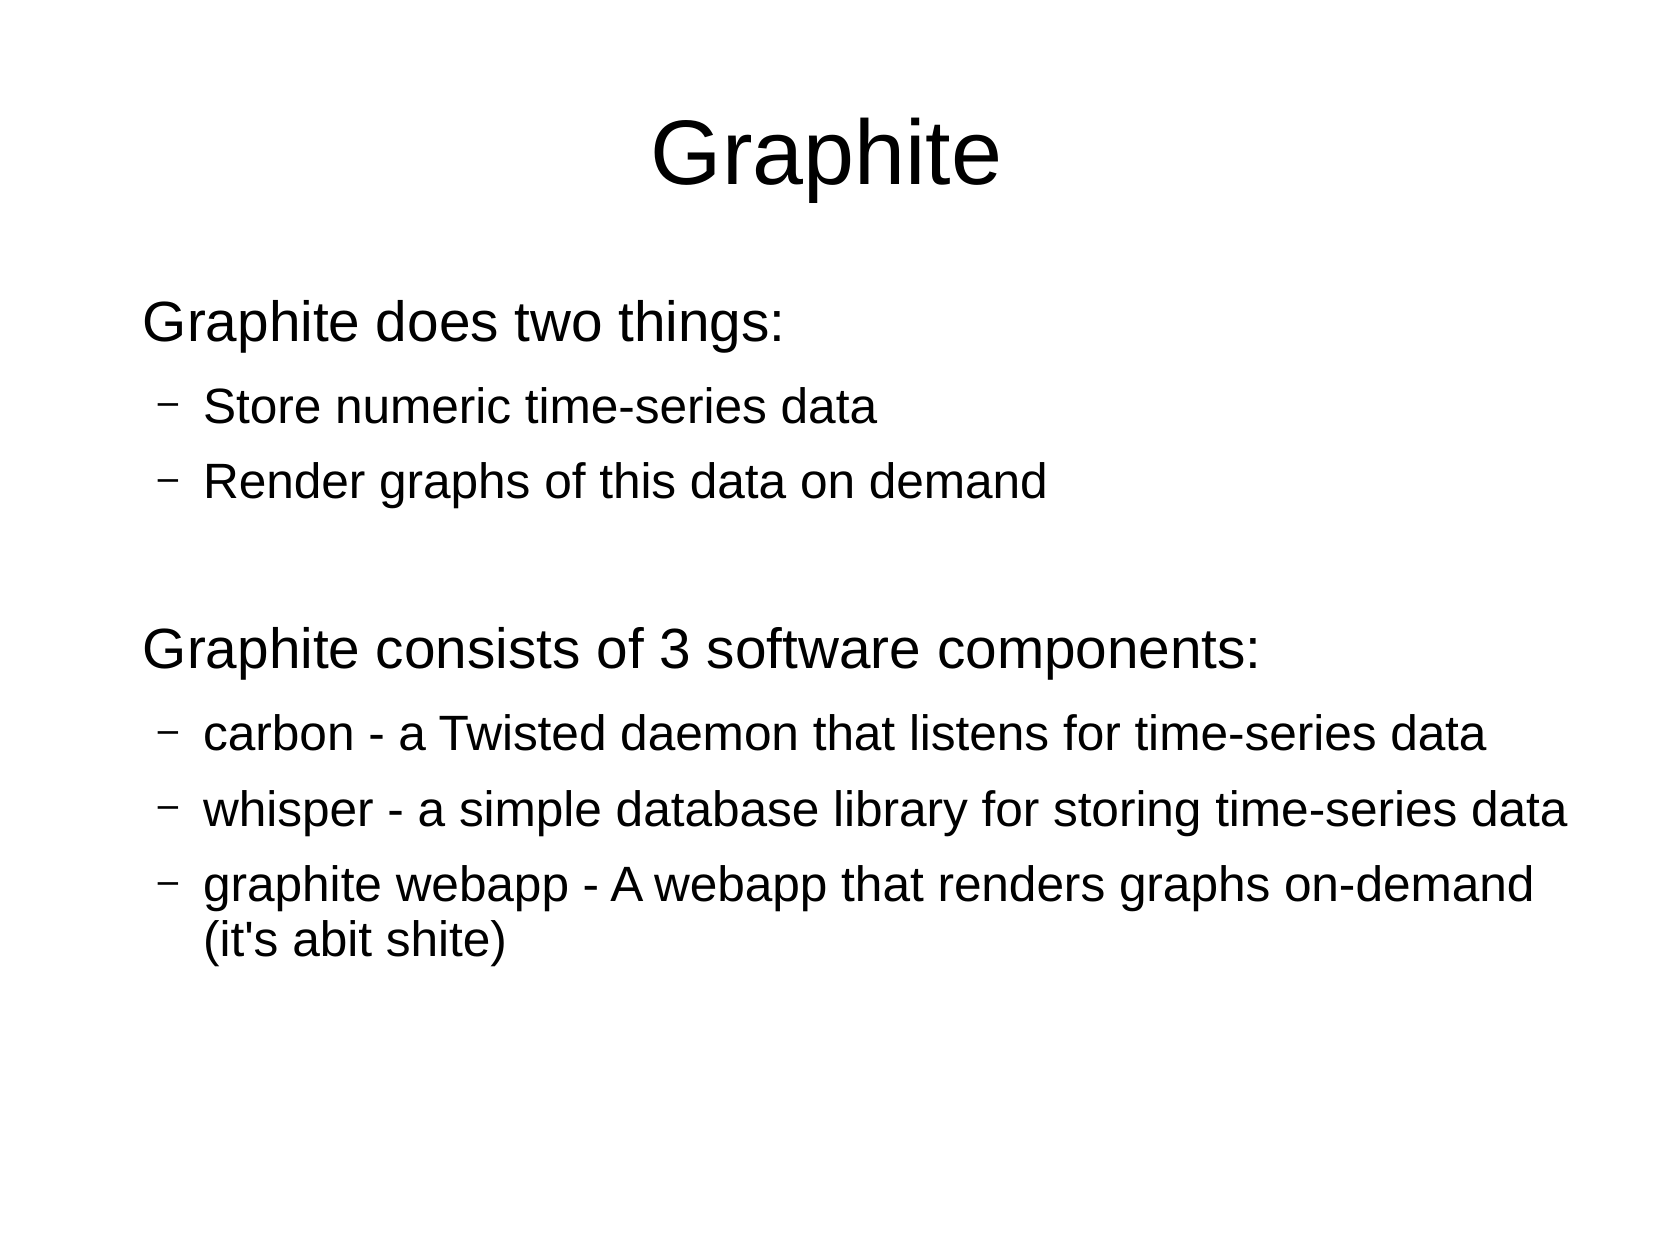

# Graphite
Graphite does two things:
Store numeric time-series data
Render graphs of this data on demand
Graphite consists of 3 software components:
carbon - a Twisted daemon that listens for time-series data
whisper - a simple database library for storing time-series data
graphite webapp - A webapp that renders graphs on-demand (it's abit shite)